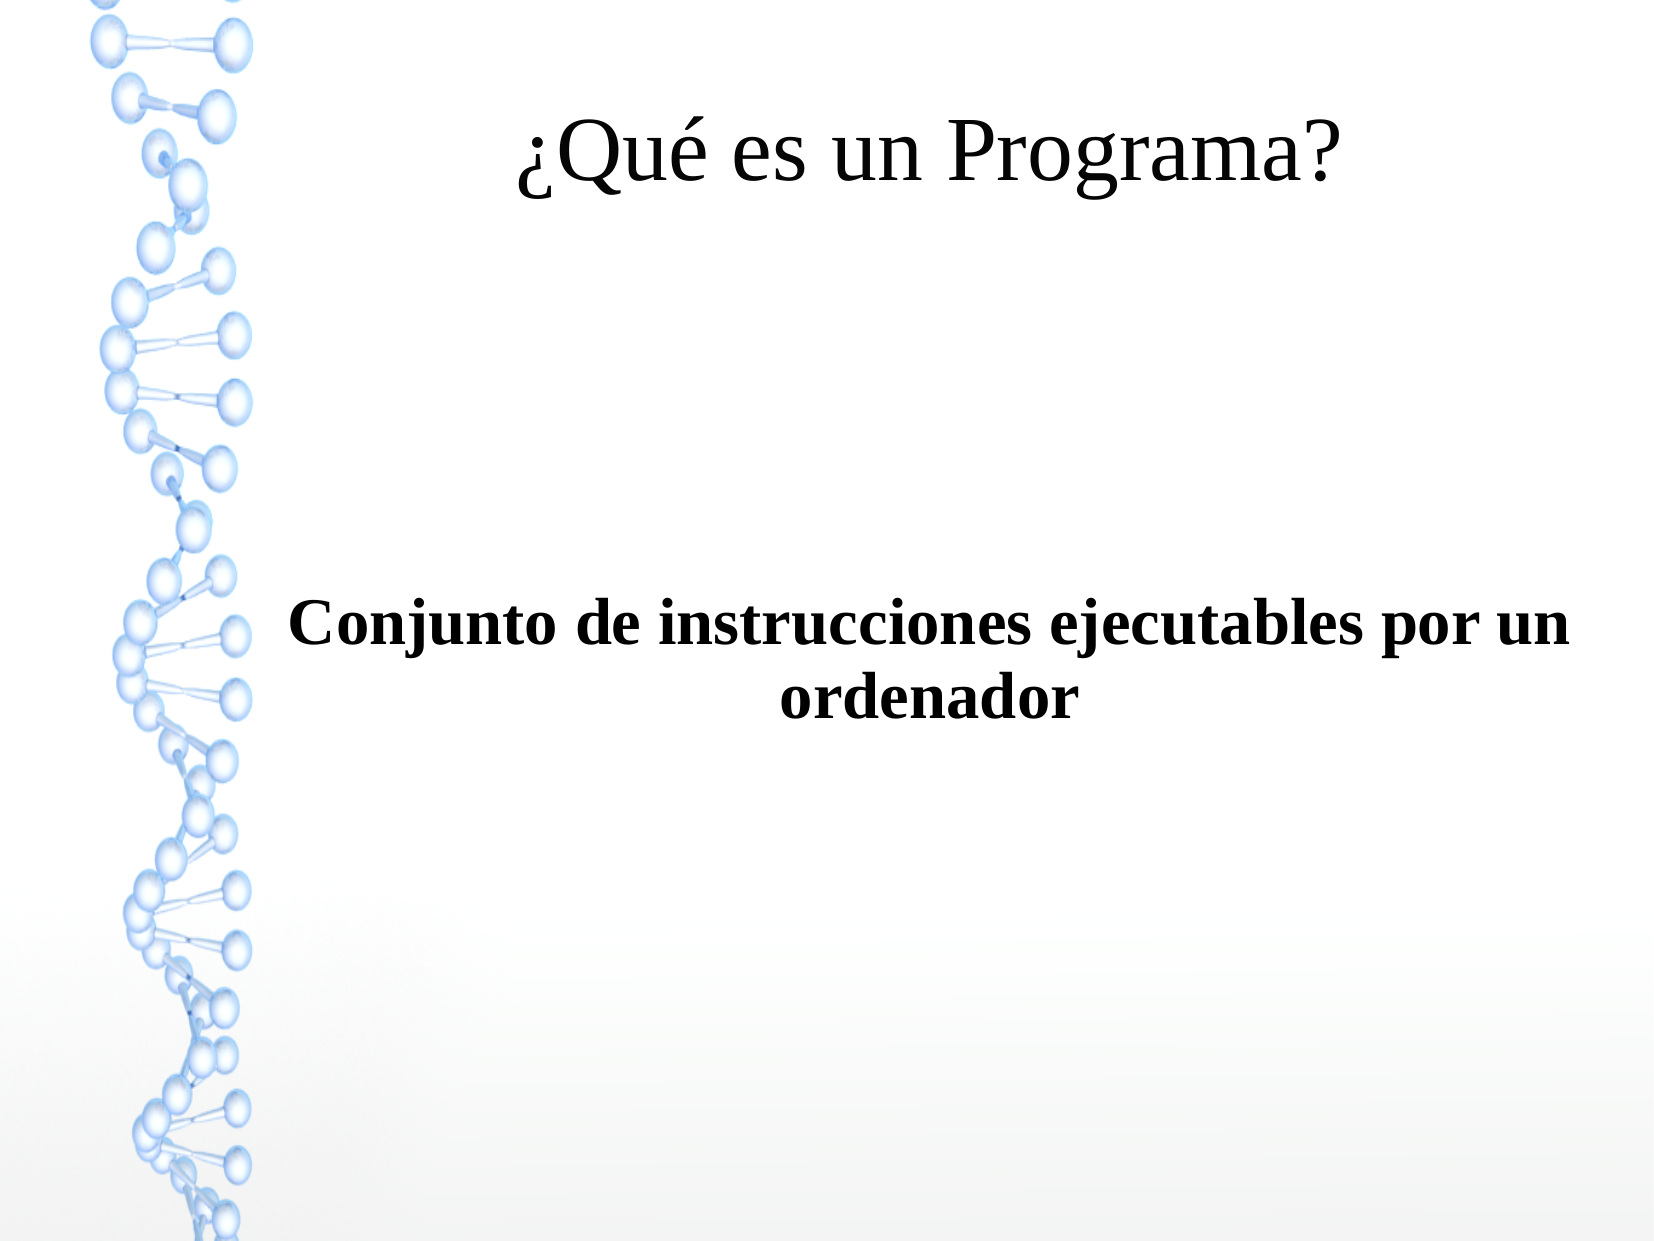

# ¿Qué es un Programa?
Conjunto de instrucciones ejecutables por un ordenador